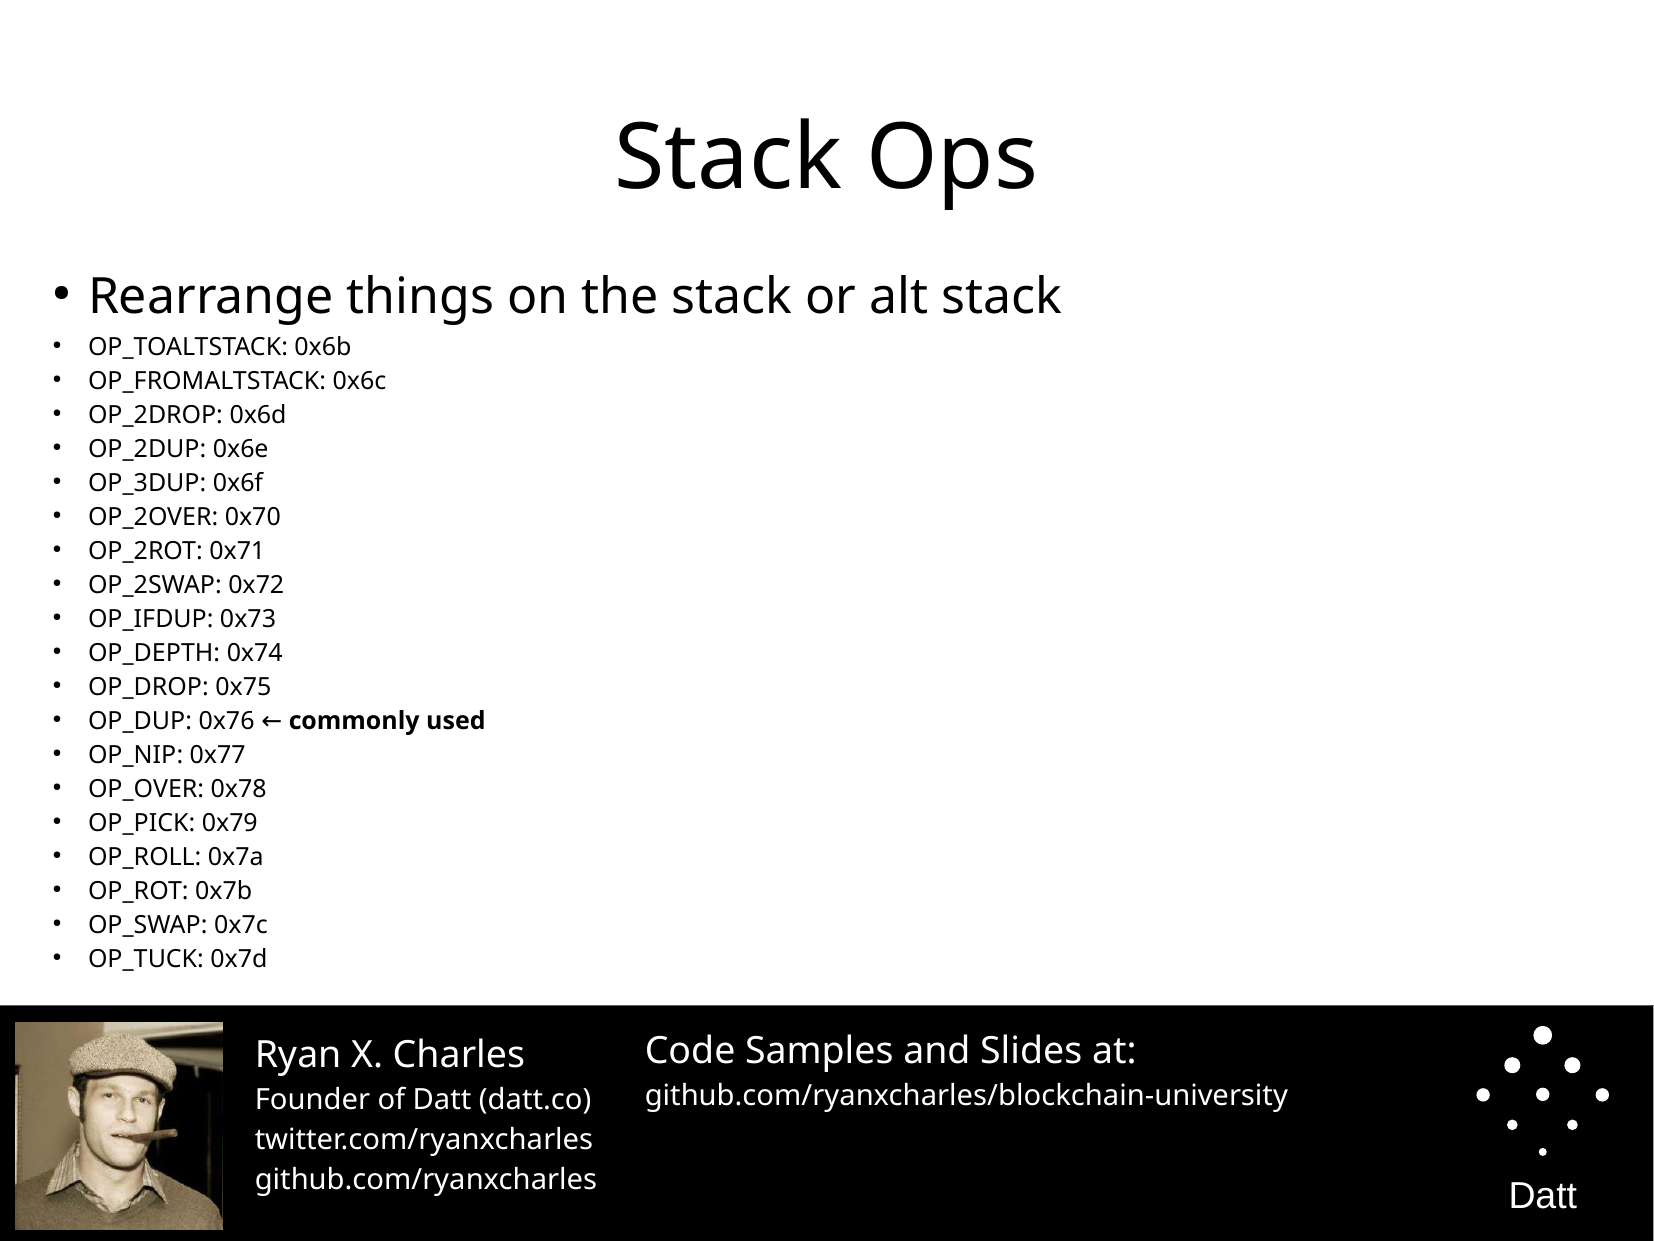

# Stack Ops
Rearrange things on the stack or alt stack
OP_TOALTSTACK: 0x6b
OP_FROMALTSTACK: 0x6c
OP_2DROP: 0x6d
OP_2DUP: 0x6e
OP_3DUP: 0x6f
OP_2OVER: 0x70
OP_2ROT: 0x71
OP_2SWAP: 0x72
OP_IFDUP: 0x73
OP_DEPTH: 0x74
OP_DROP: 0x75
OP_DUP: 0x76 ← commonly used
OP_NIP: 0x77
OP_OVER: 0x78
OP_PICK: 0x79
OP_ROLL: 0x7a
OP_ROT: 0x7b
OP_SWAP: 0x7c
OP_TUCK: 0x7d
Code Samples and Slides at:
github.com/ryanxcharles/blockchain-university
Ryan X. Charles
Founder of Datt (datt.co)
twitter.com/ryanxcharles
github.com/ryanxcharles
Datt